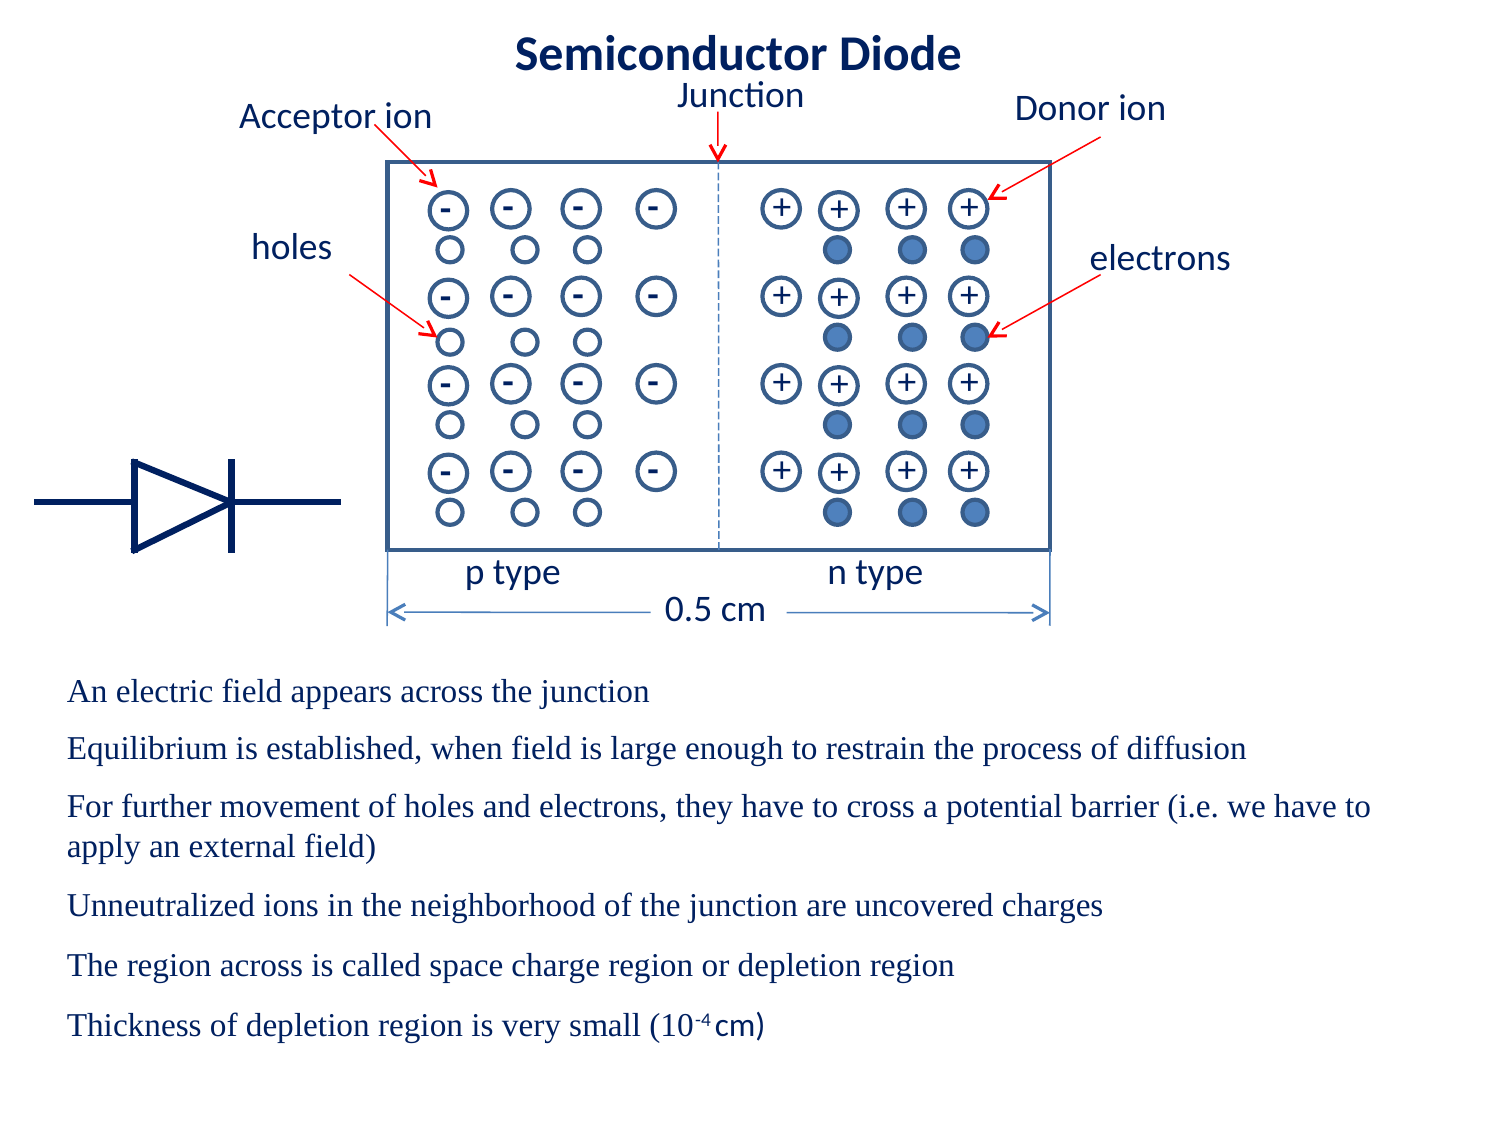

Semiconductor Diode
Junction
Donor ion
Acceptor ion
-
-
-
+
+
+
-
+
holes
electrons
-
-
-
+
+
+
-
+
-
-
-
+
+
+
-
+
-
-
-
+
+
+
-
+
p type
n type
0.5 cm
An electric field appears across the junction
Equilibrium is established, when field is large enough to restrain the process of diffusion
For further movement of holes and electrons, they have to cross a potential barrier (i.e. we have to apply an external field)
Unneutralized ions in the neighborhood of the junction are uncovered charges
The region across is called space charge region or depletion region
Thickness of depletion region is very small (10-4 cm)